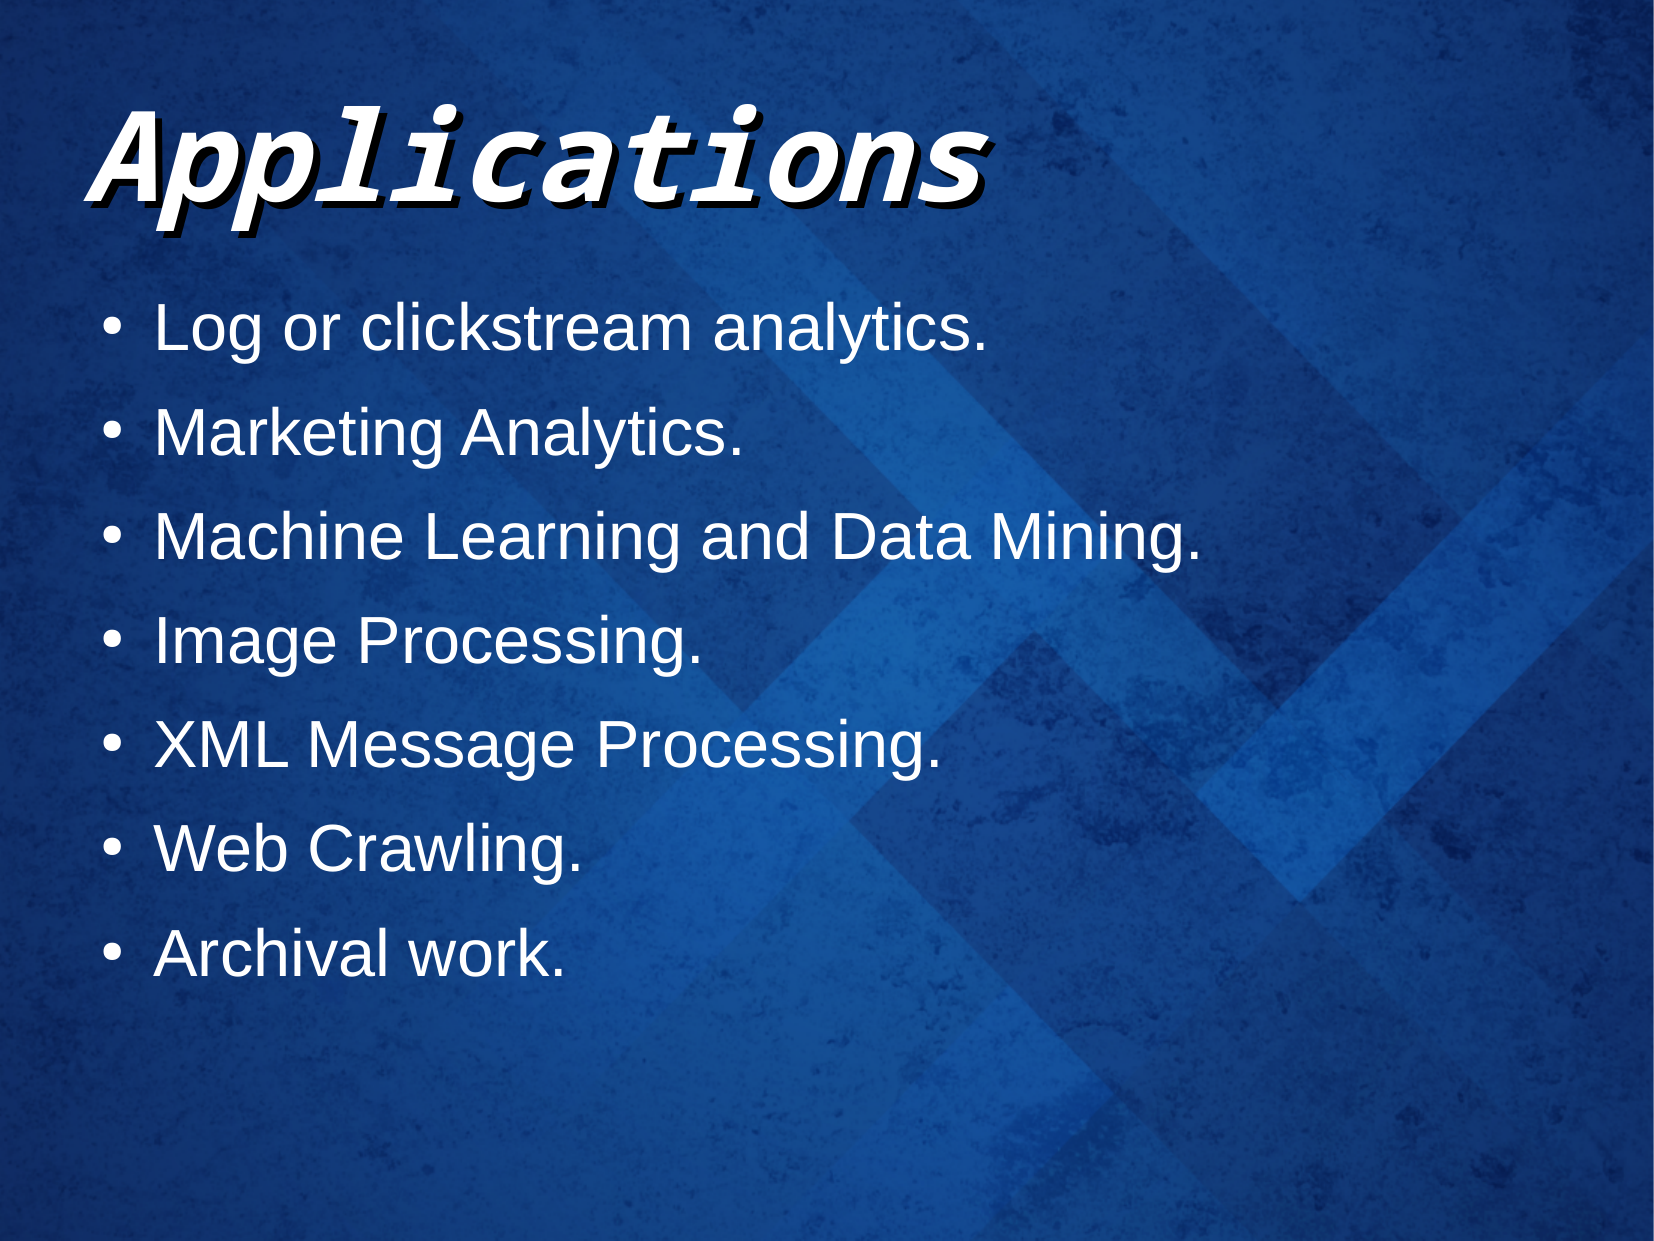

# Applications
Log or clickstream analytics.
Marketing Analytics.
Machine Learning and Data Mining.
Image Processing.
XML Message Processing.
Web Crawling.
Archival work.